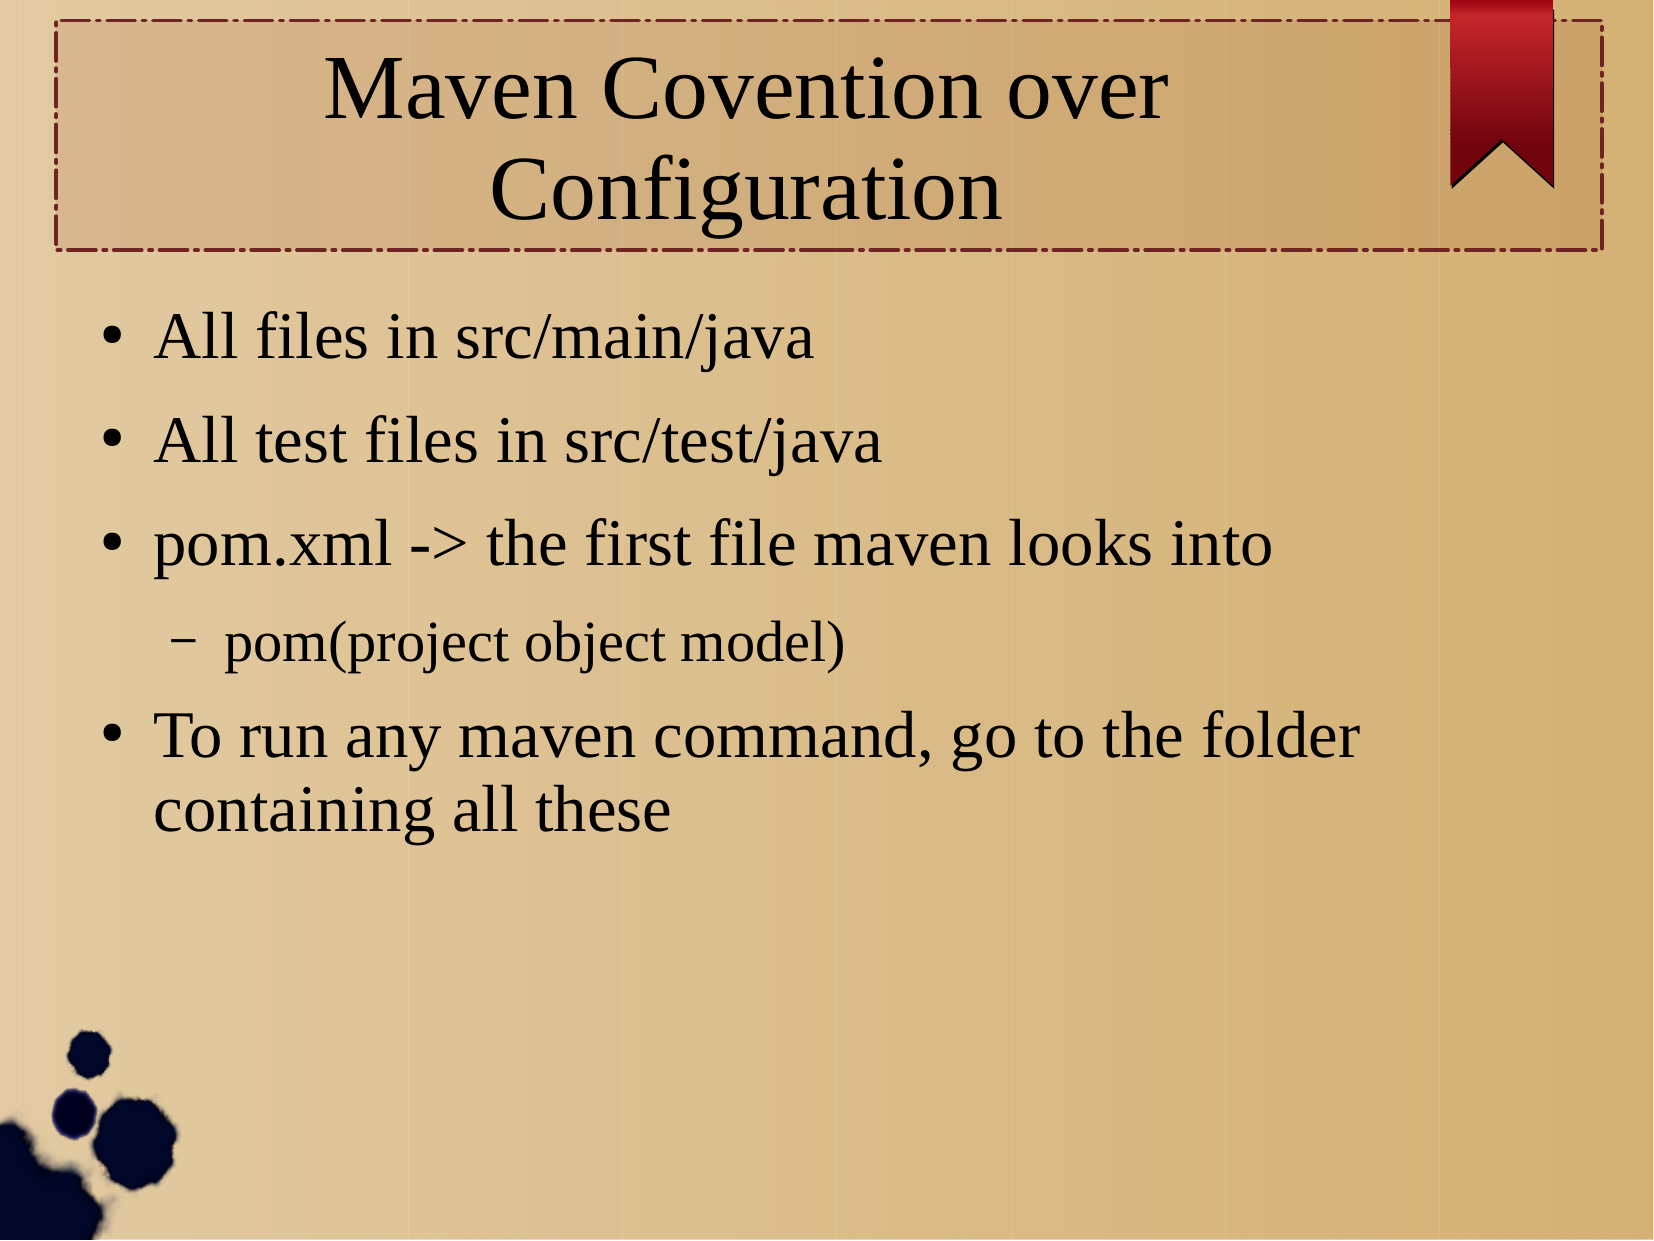

# Maven Covention over Configuration
All files in src/main/java
All test files in src/test/java
pom.xml -> the first file maven looks into
pom(project object model)
To run any maven command, go to the folder containing all these